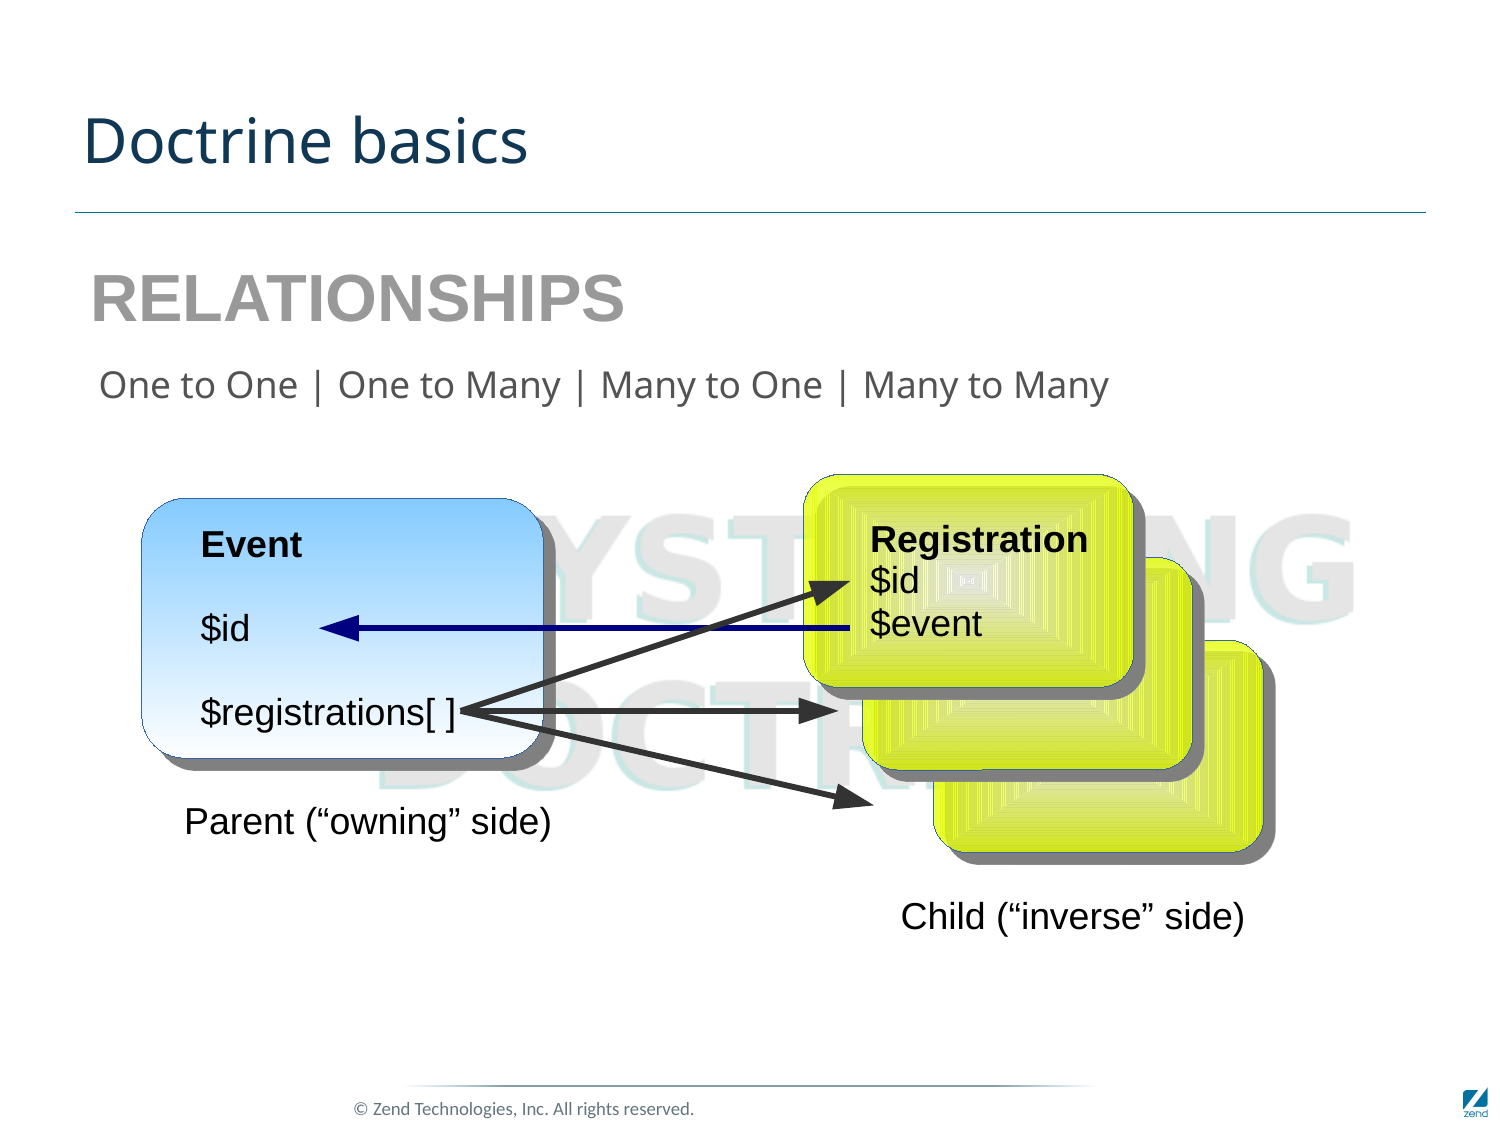

# Doctrine basics
relationships
One to One | One to Many | Many to One | Many to Many
 Registration
 $id
 $event
 Event
 $id
 $registrations[ ]
Parent (“owning” side)
Child (“inverse” side)